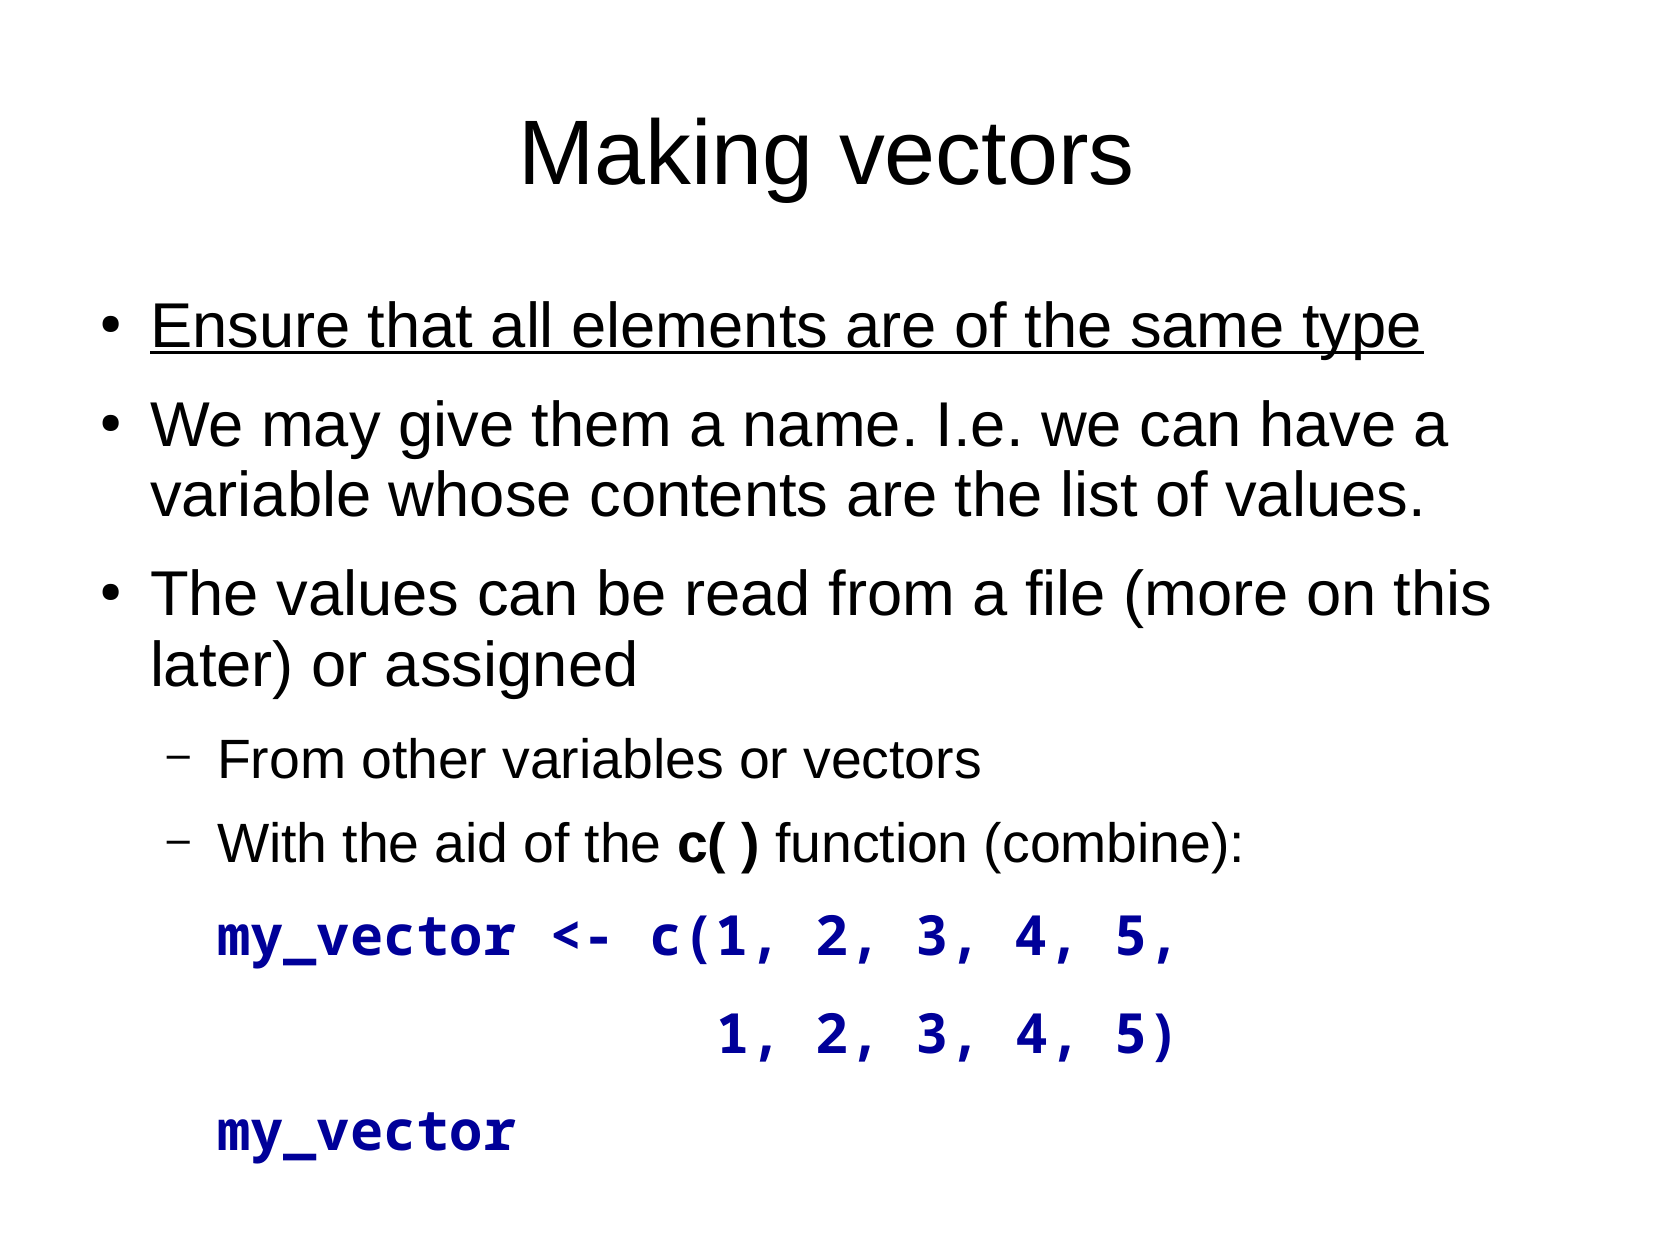

# Making vectors
Ensure that all elements are of the same type
We may give them a name. I.e. we can have a variable whose contents are the list of values.
The values can be read from a file (more on this later) or assigned
From other variables or vectors
With the aid of the c( ) function (combine):
my_vector <- c(1, 2, 3, 4, 5,
 1, 2, 3, 4, 5)
my_vector